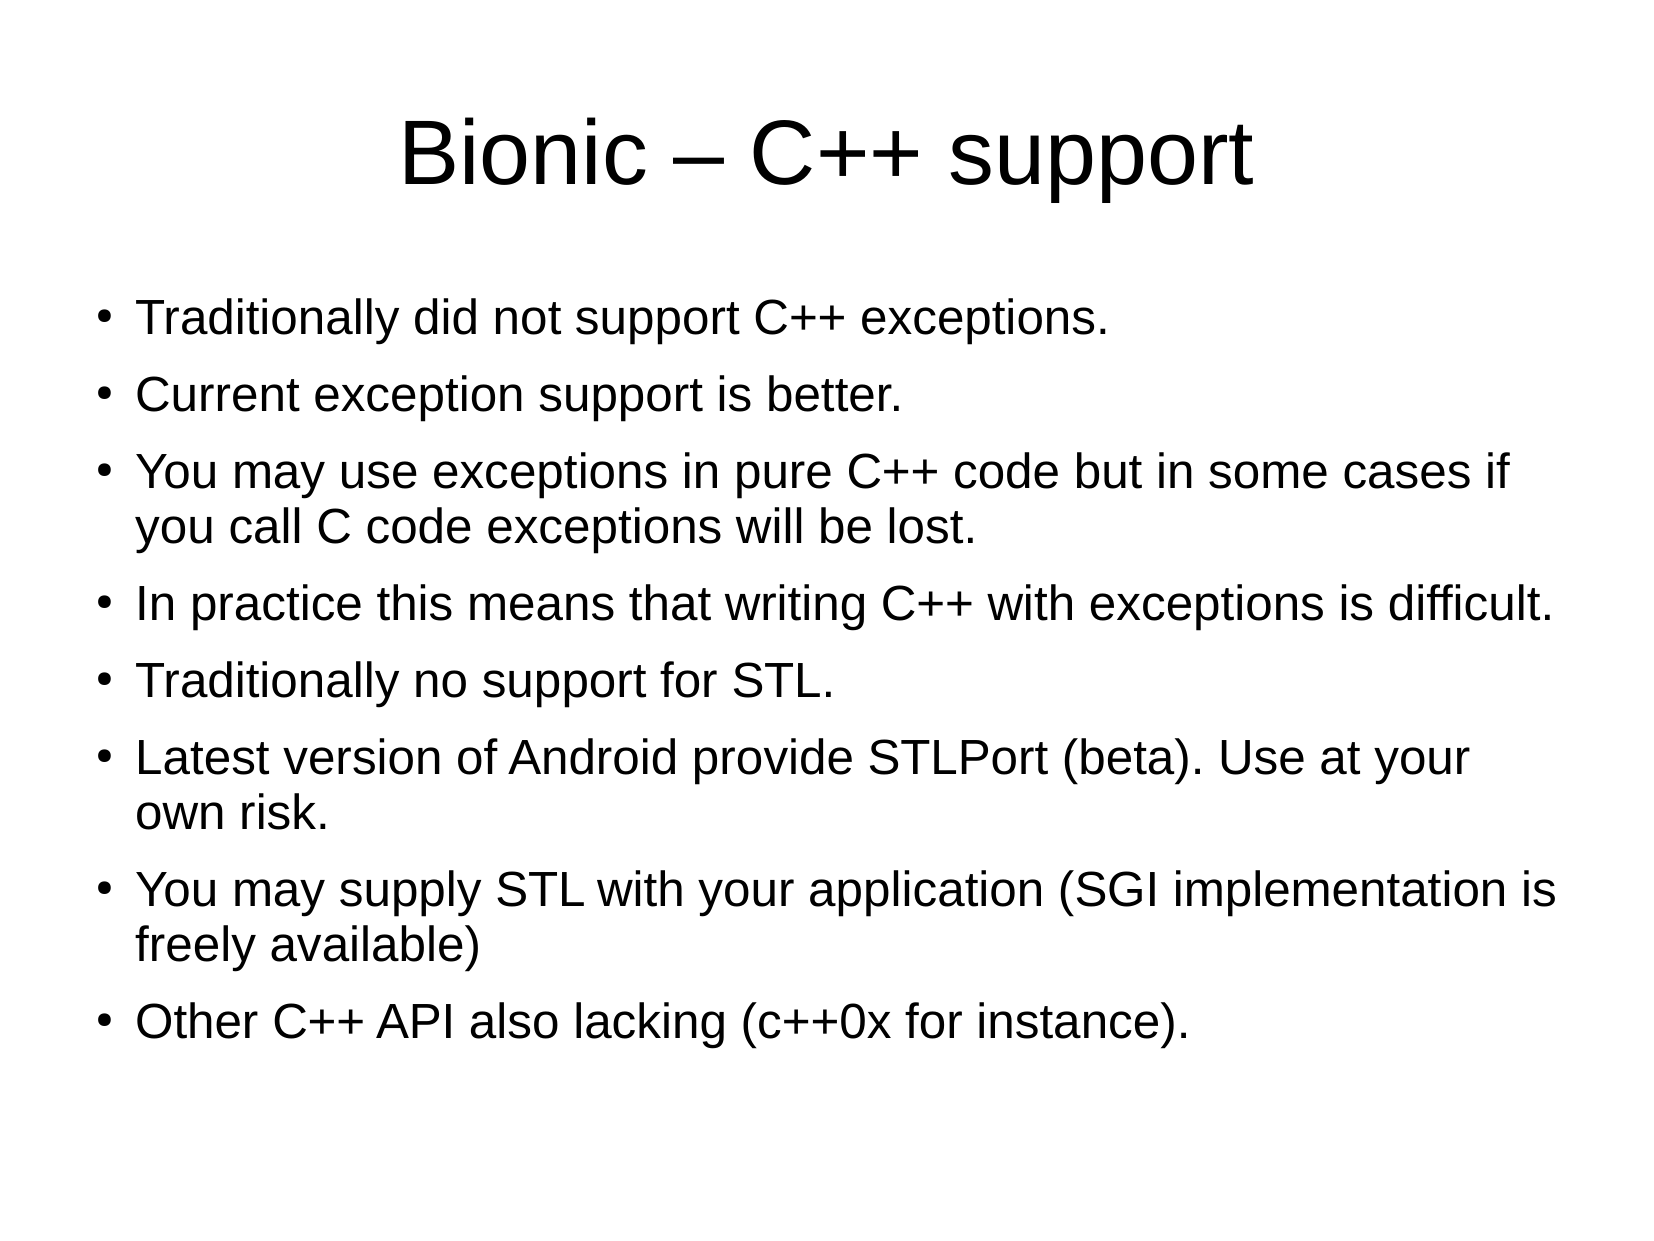

# Bionic – C++ support
Traditionally did not support C++ exceptions.
Current exception support is better.
You may use exceptions in pure C++ code but in some cases if you call C code exceptions will be lost.
In practice this means that writing C++ with exceptions is difficult.
Traditionally no support for STL.
Latest version of Android provide STLPort (beta). Use at your own risk.
You may supply STL with your application (SGI implementation is freely available)
Other C++ API also lacking (c++0x for instance).